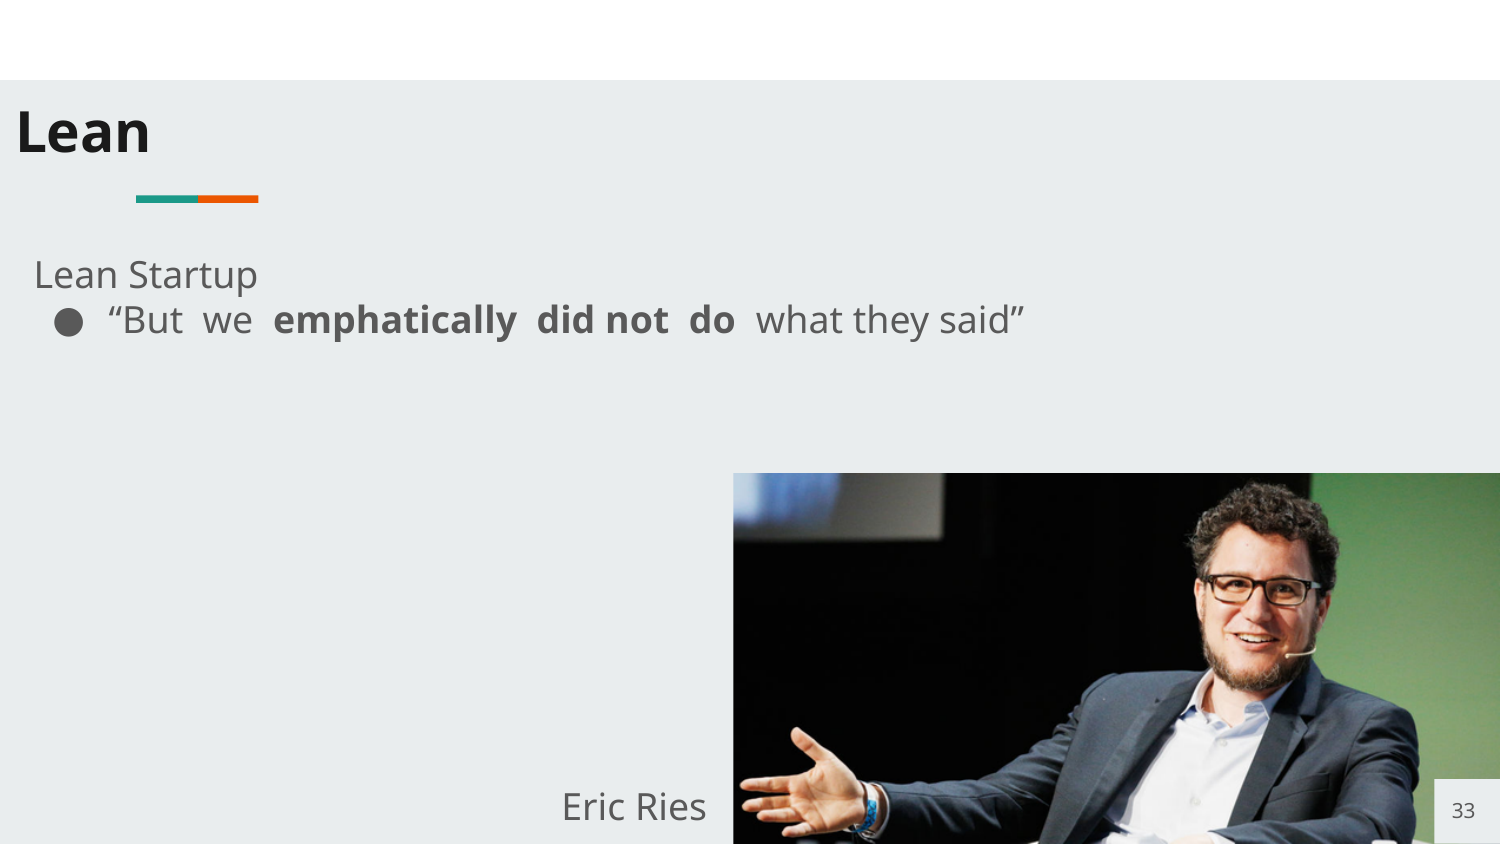

# Lean
Lean Startup
“But we emphatically did not do what they said”
Eric Ries